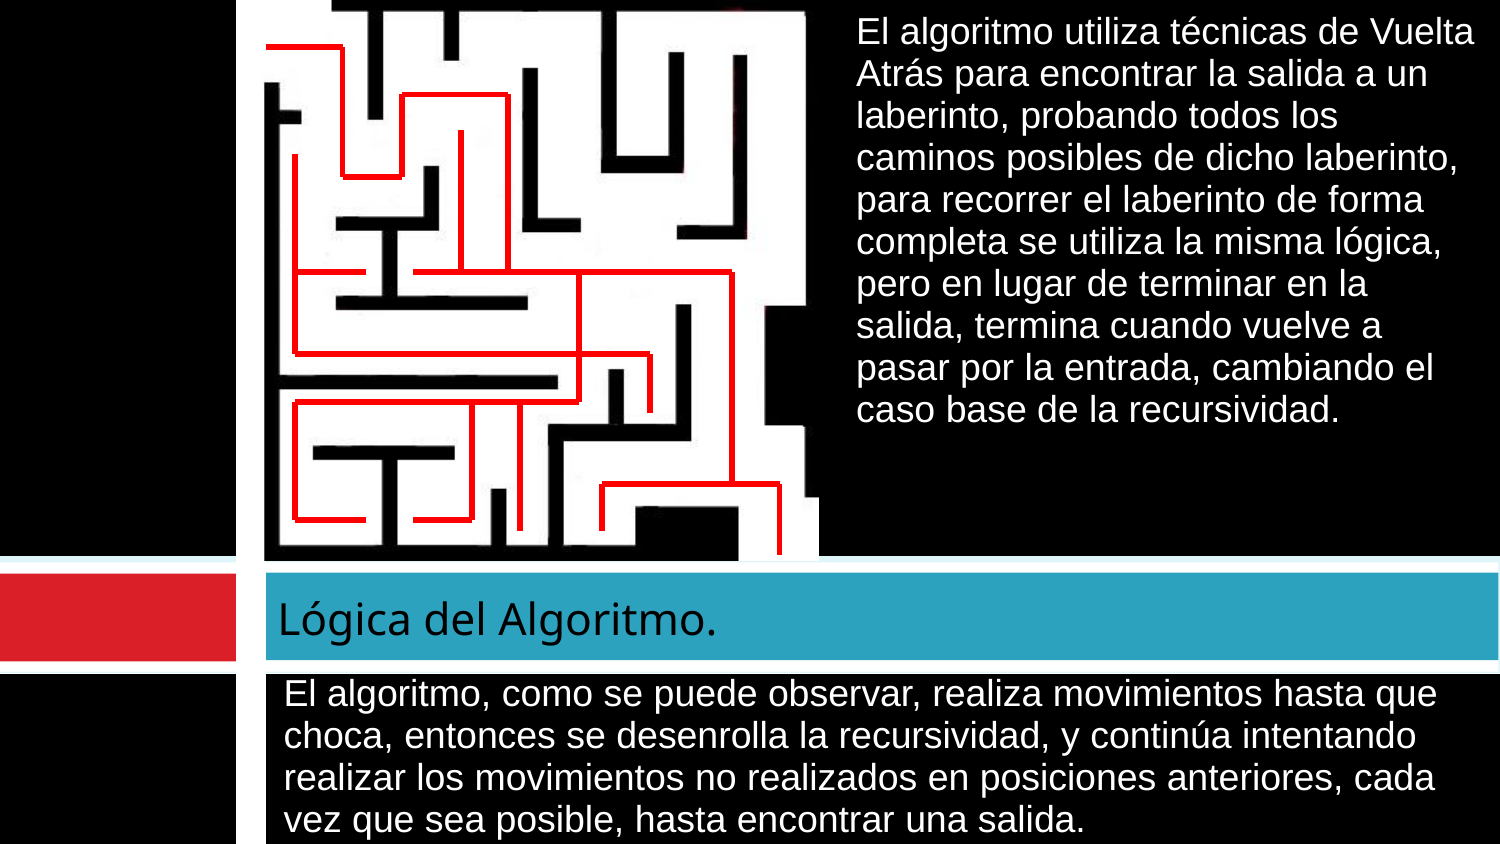

El algoritmo utiliza técnicas de Vuelta Atrás para encontrar la salida a un laberinto, probando todos los caminos posibles de dicho laberinto, para recorrer el laberinto de forma completa se utiliza la misma lógica, pero en lugar de terminar en la salida, termina cuando vuelve a pasar por la entrada, cambiando el caso base de la recursividad.
# Lógica del Algoritmo.
El algoritmo, como se puede observar, realiza movimientos hasta que choca, entonces se desenrolla la recursividad, y continúa intentando realizar los movimientos no realizados en posiciones anteriores, cada vez que sea posible, hasta encontrar una salida.